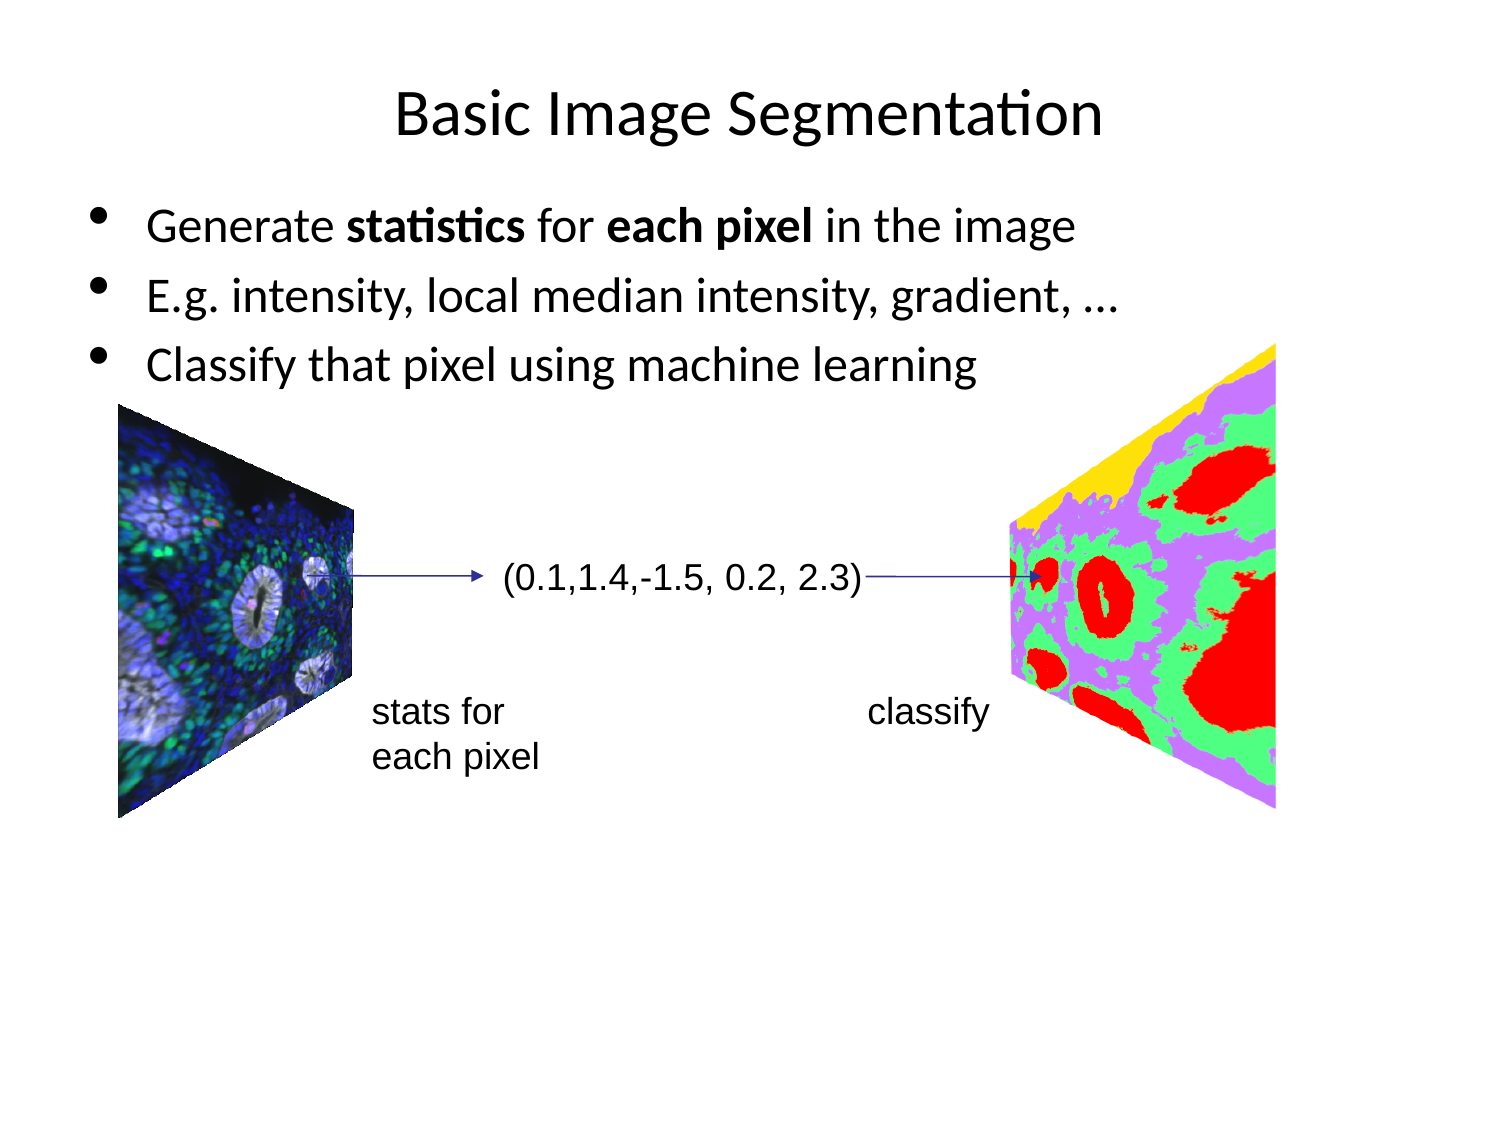

Basic Image Segmentation
Generate statistics for each pixel in the image
E.g. intensity, local median intensity, gradient, …
Classify that pixel using machine learning
(0.1,1.4,-1.5, 0.2, 2.3)
stats for
each pixel
classify